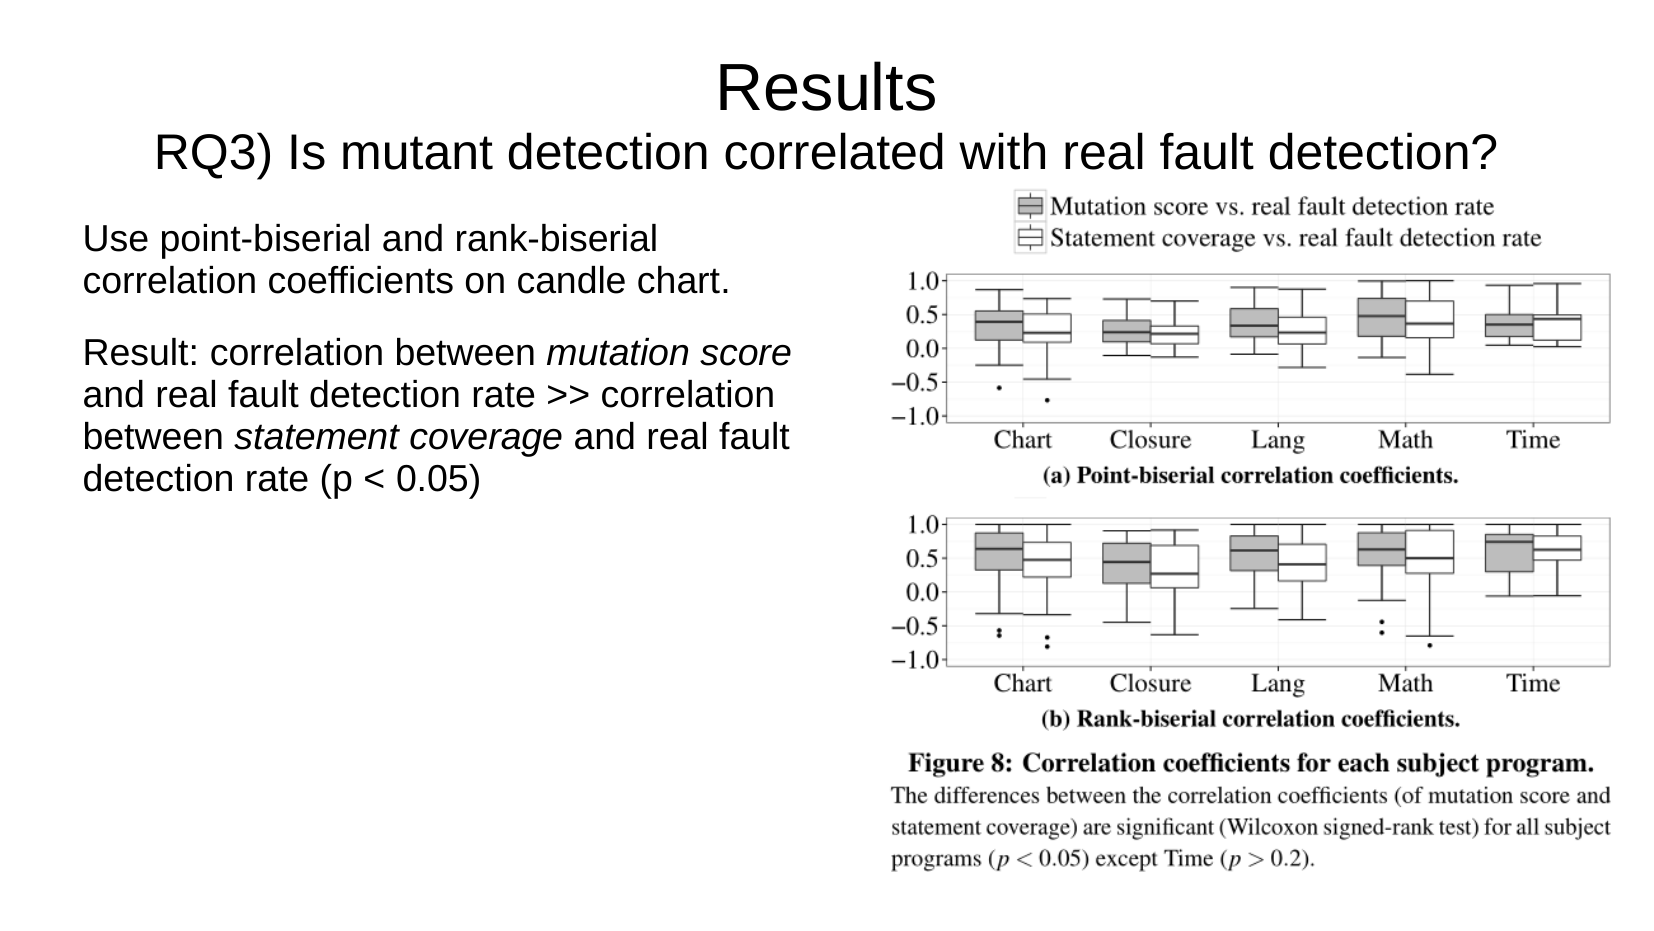

# Results RQ3) Is mutant detection correlated with real fault detection?
Use point-biserial and rank-biserial correlation coefficients on candle chart.
Result: correlation between mutation score and real fault detection rate >> correlation between statement coverage and real fault detection rate (p < 0.05)